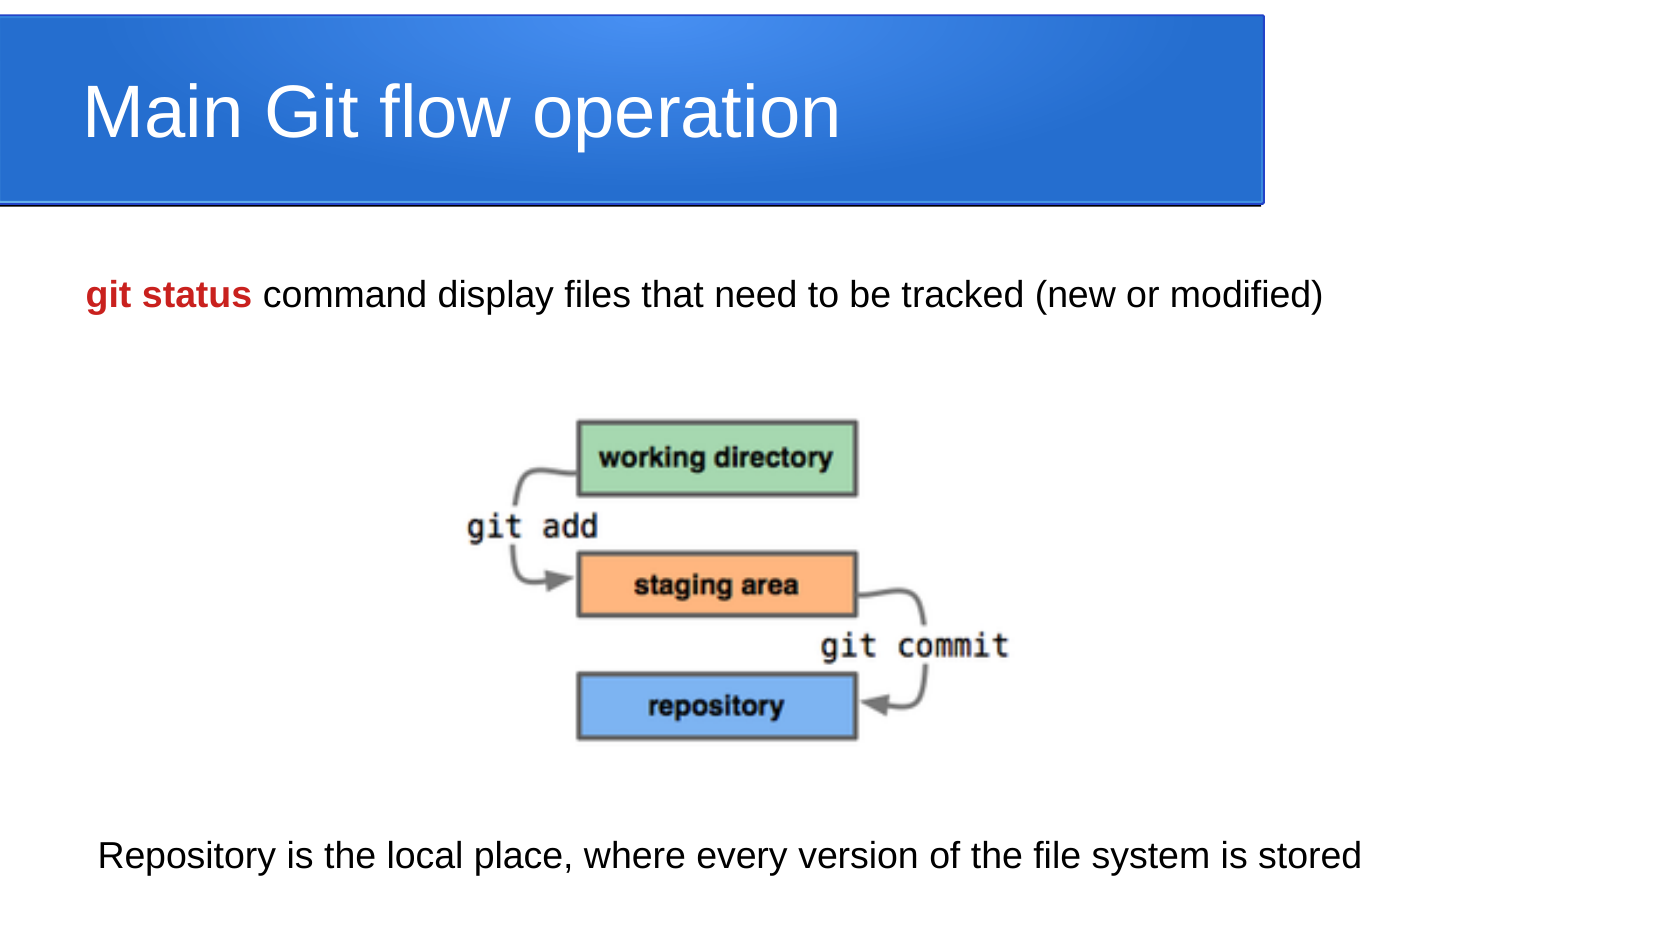

# Main Git flow operation
git status command display files that need to be tracked (new or modified)
Repository is the local place, where every version of the file system is stored